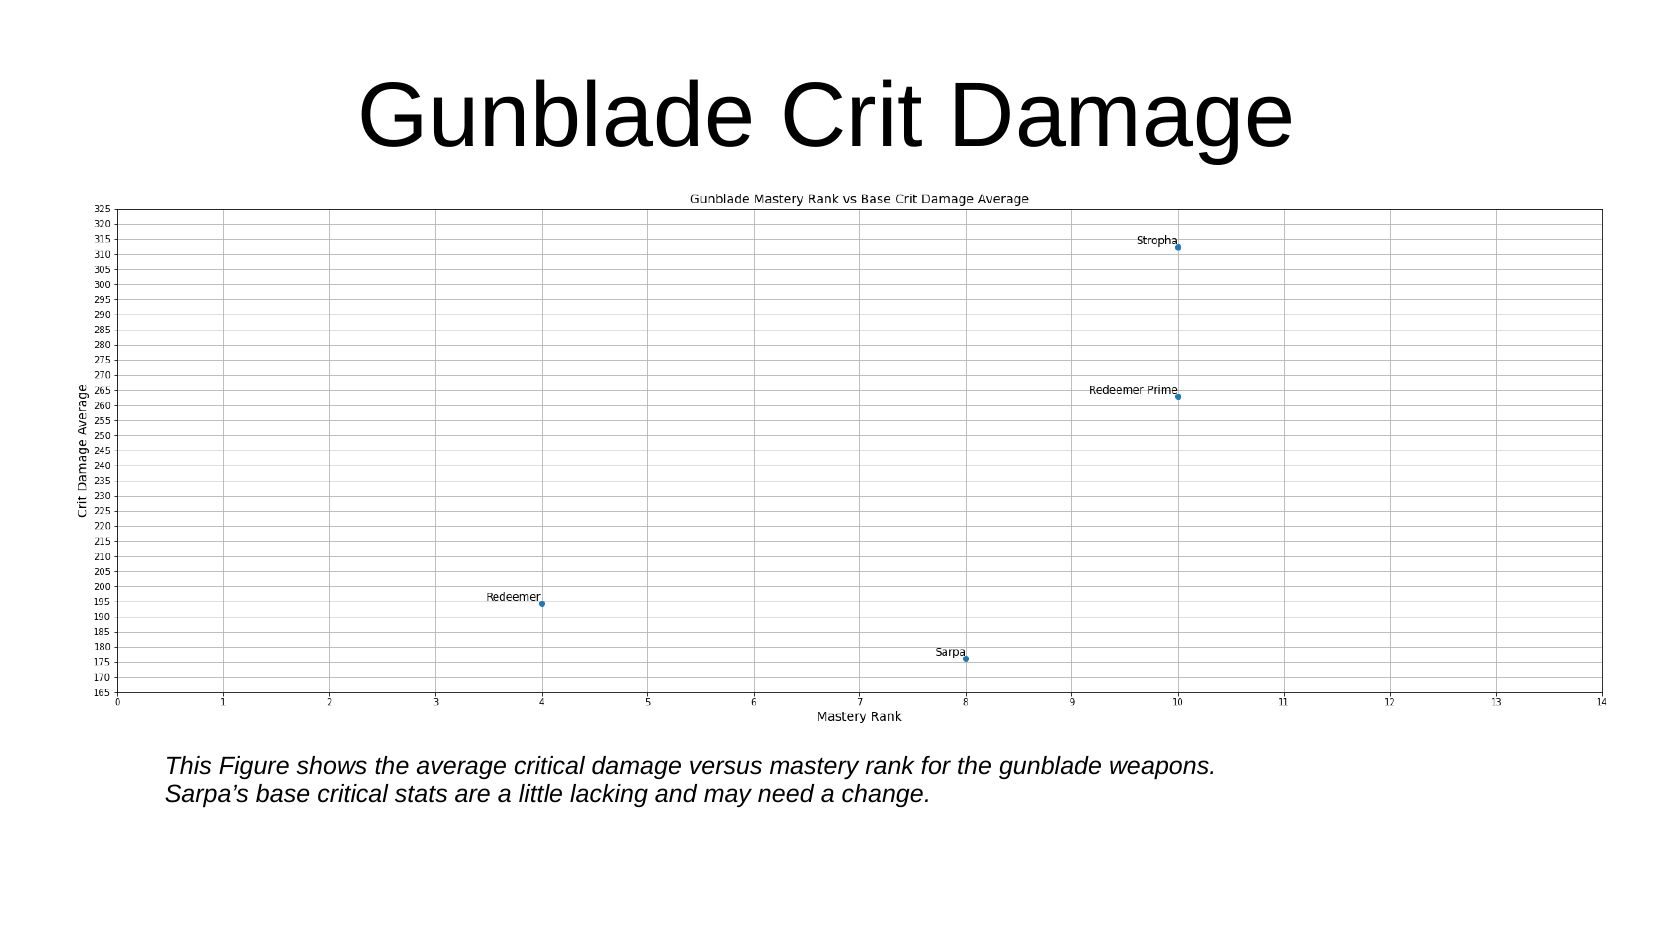

# Gunblade Crit Damage
This Figure shows the average critical damage versus mastery rank for the gunblade weapons. Sarpa’s base critical stats are a little lacking and may need a change.